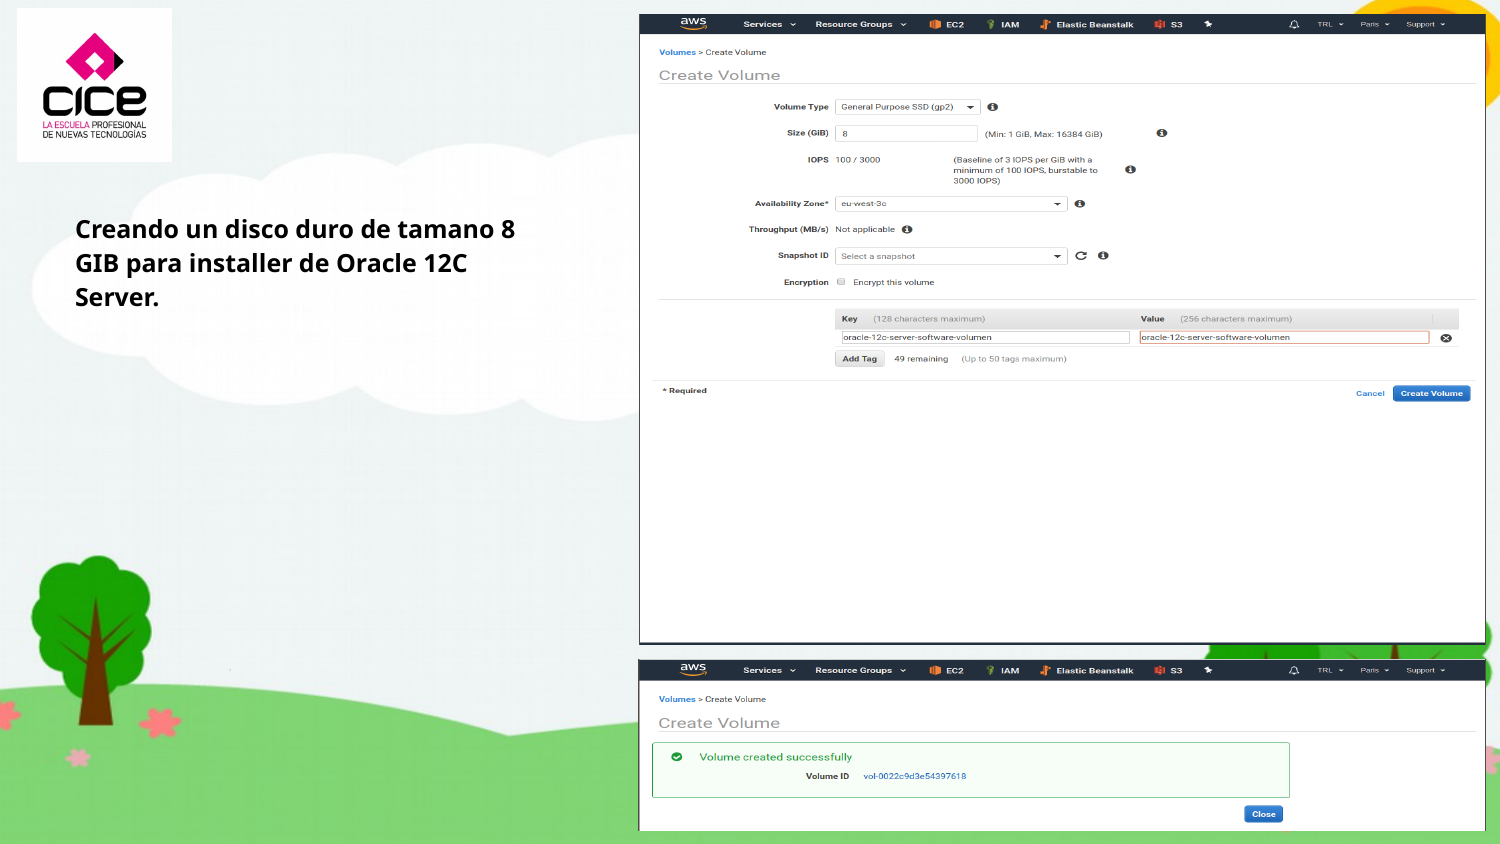

# Creando un disco duro de tamano 8 GIB para installer de Oracle 12C Server.